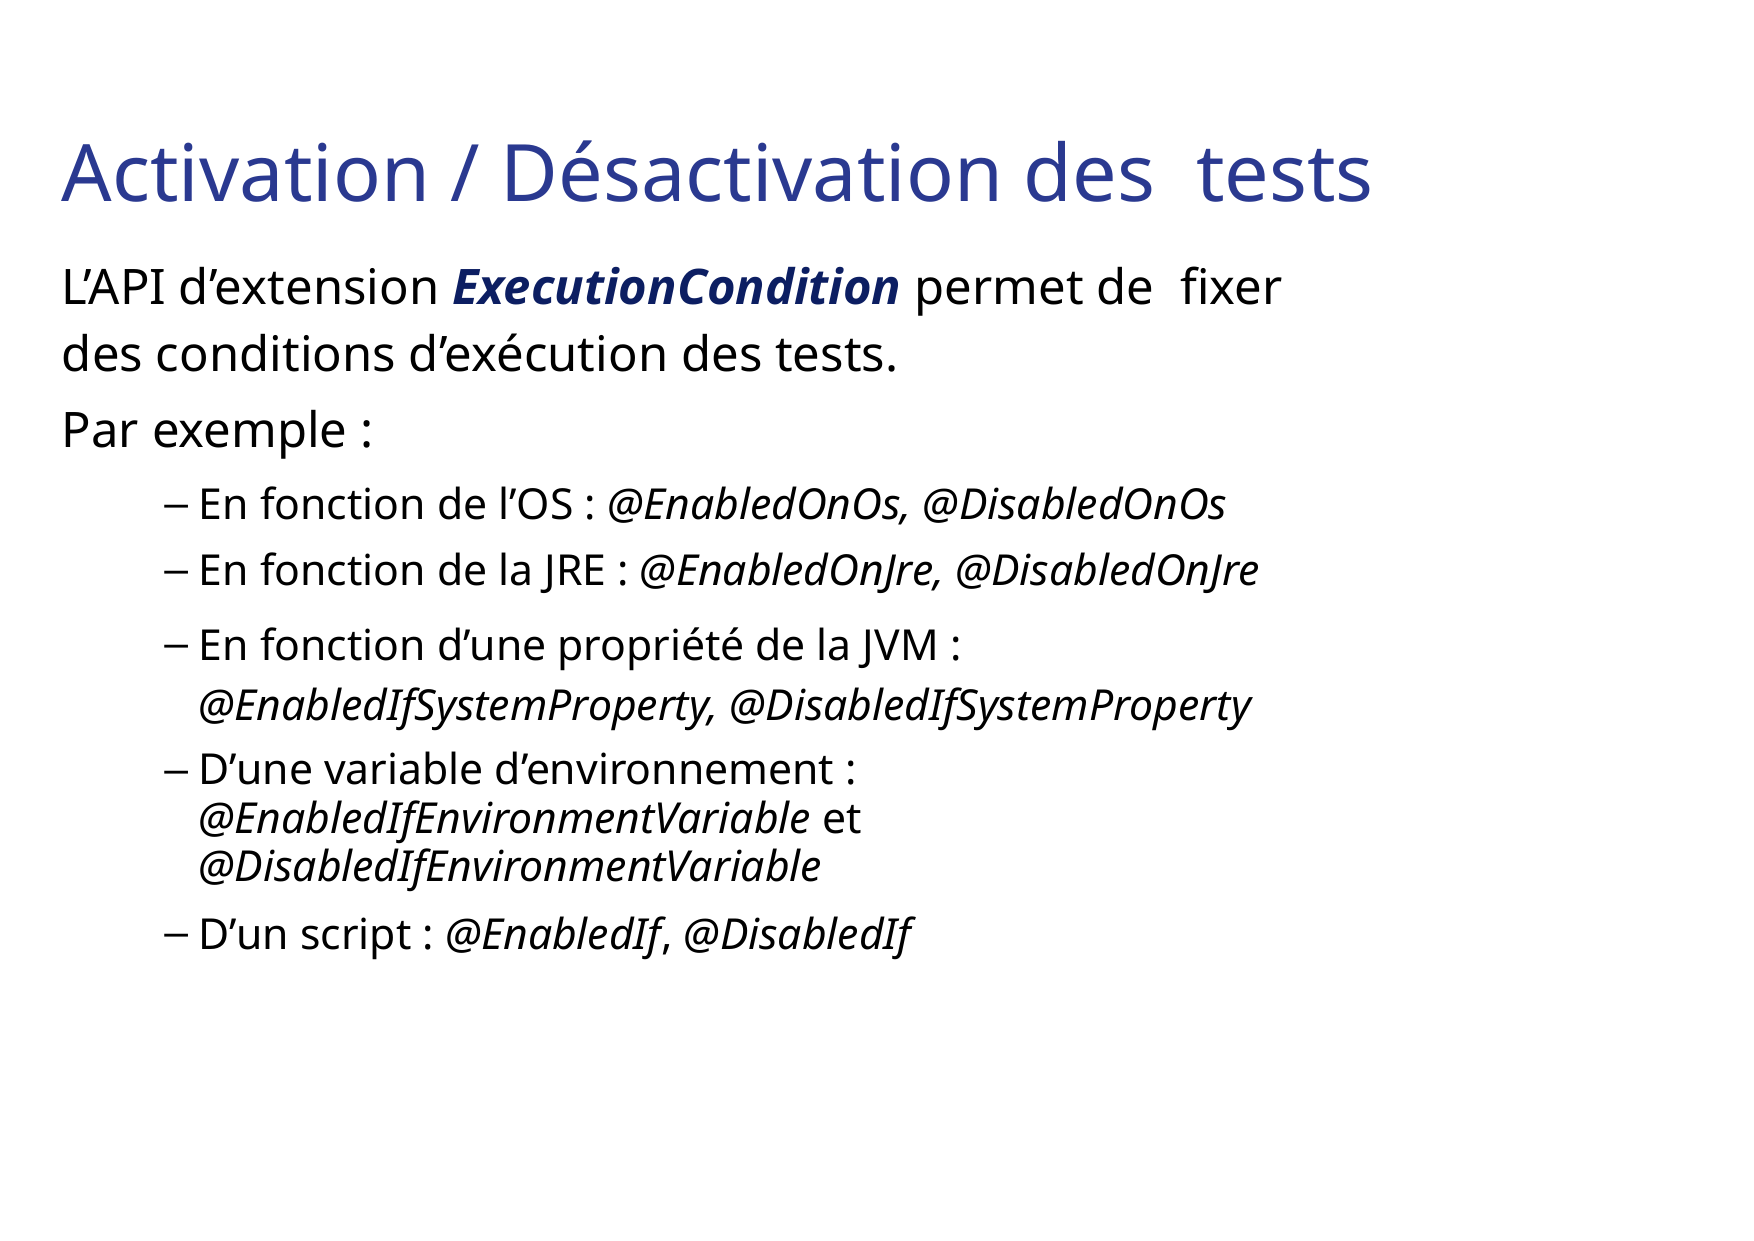

# Activation / Désactivation des tests
L’API d’extension ExecutionCondition permet de fixer des conditions d’exécution des tests.
Par exemple :
En fonction de l’OS : @EnabledOnOs, @DisabledOnOs
En fonction de la JRE : @EnabledOnJre, @DisabledOnJre
En fonction d’une propriété de la JVM :
@EnabledIfSystemProperty, @DisabledIfSystemProperty
D’une variable d’environnement : @EnabledIfEnvironmentVariable et @DisabledIfEnvironmentVariable
D’un script : @EnabledIf, @DisabledIf